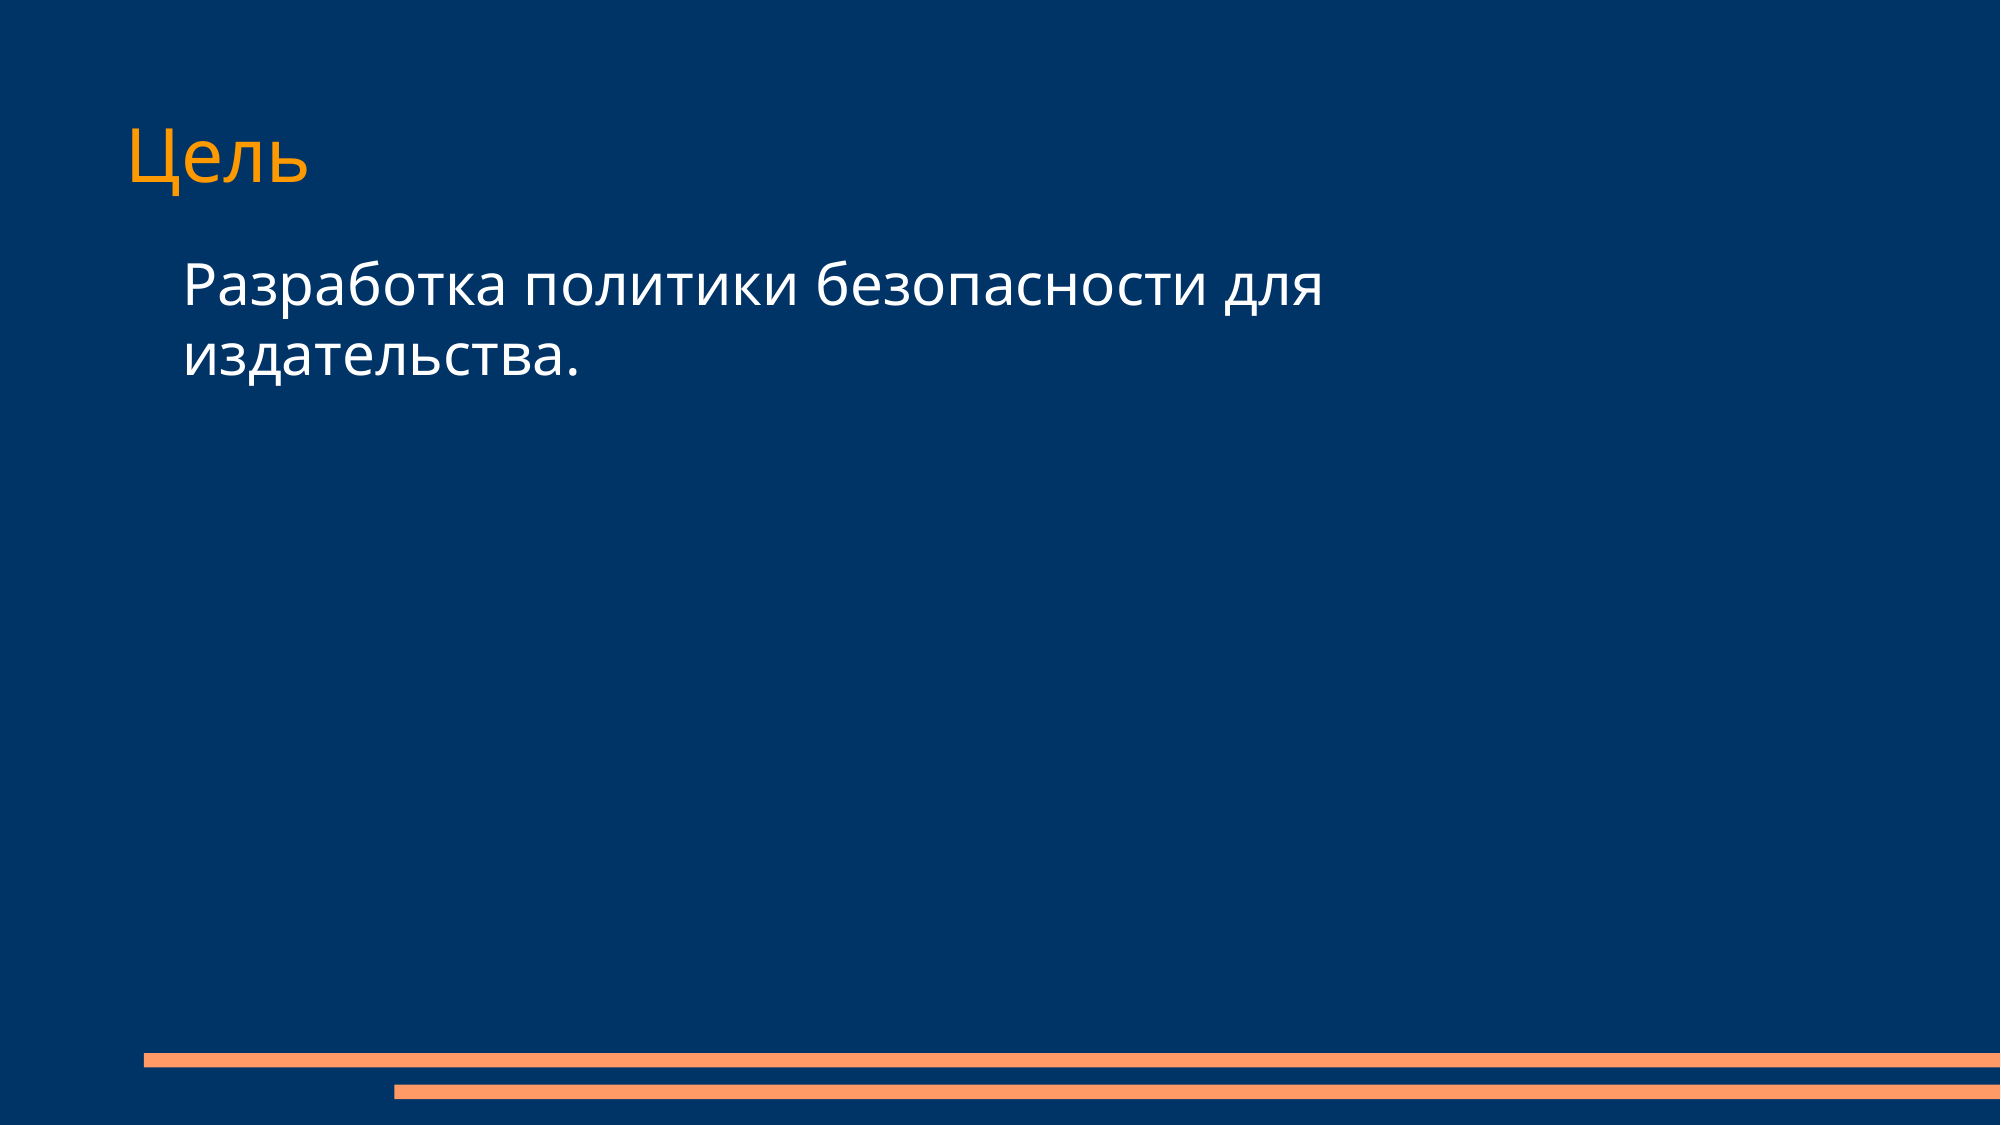

# Цель
Разработка политики безопасности для издательства.